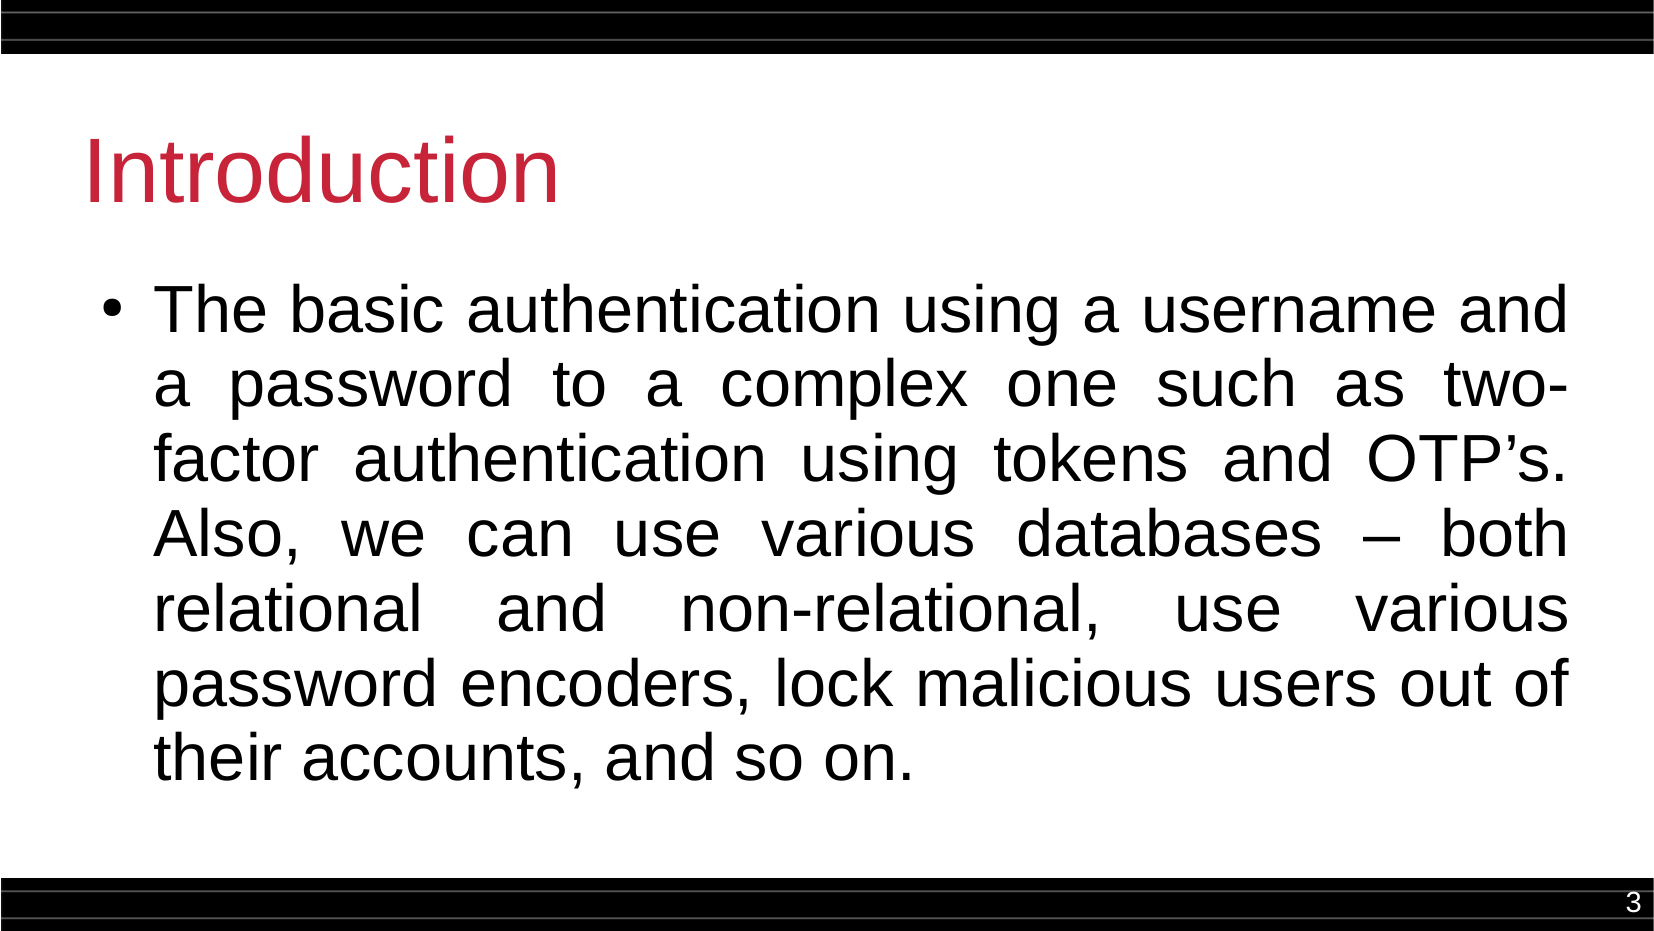

# Introduction
The basic authentication using a username and a password to a complex one such as two-factor authentication using tokens and OTP’s. Also, we can use various databases – both relational and non-relational, use various password encoders, lock malicious users out of their accounts, and so on.